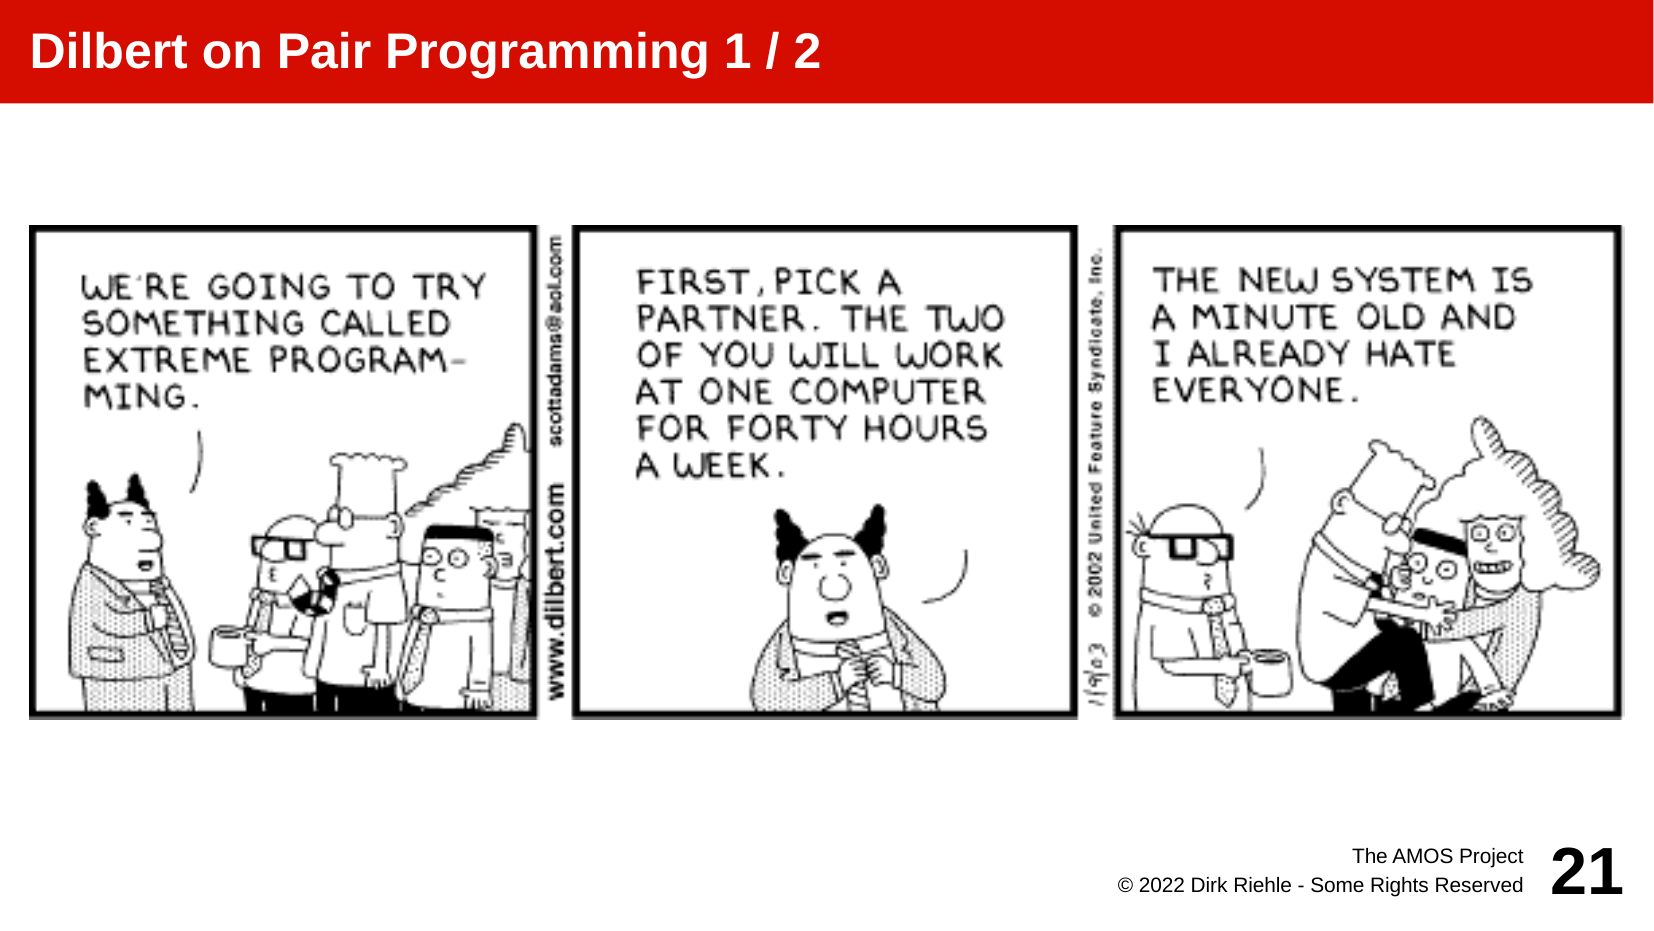

# Dilbert on Pair Programming 1 / 2
The AMOS Project
21
© 2022 Dirk Riehle - Some Rights Reserved